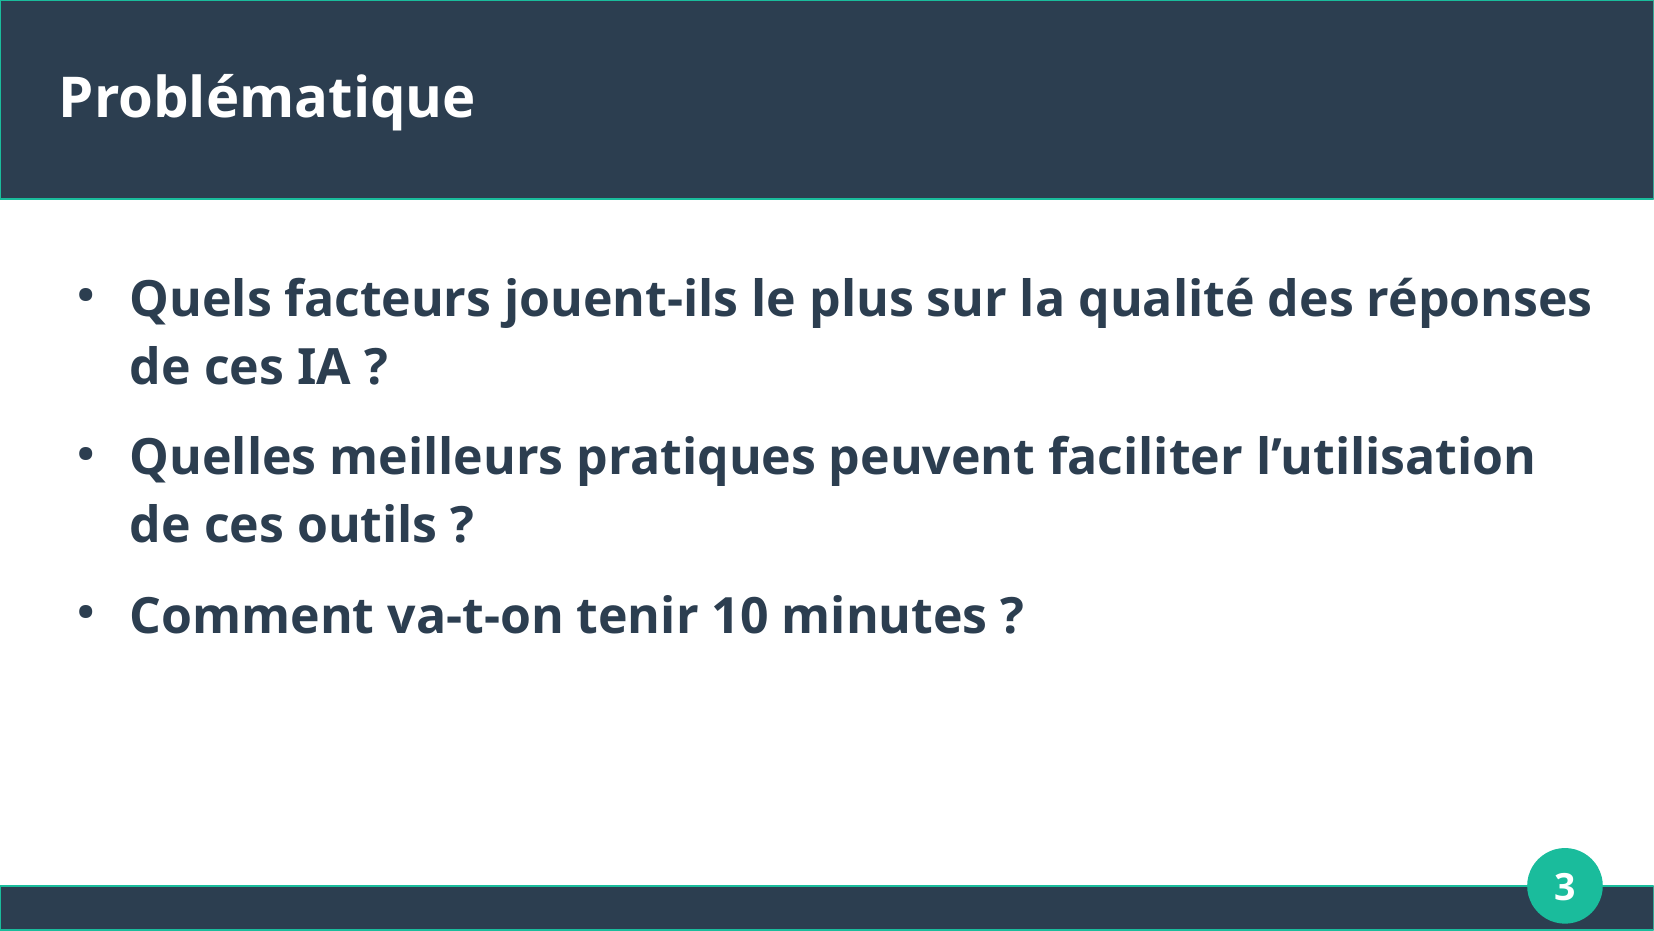

# Problématique
Quels facteurs jouent-ils le plus sur la qualité des réponses de ces IA ?
Quelles meilleurs pratiques peuvent faciliter l’utilisation de ces outils ?
Comment va-t-on tenir 10 minutes ?
3